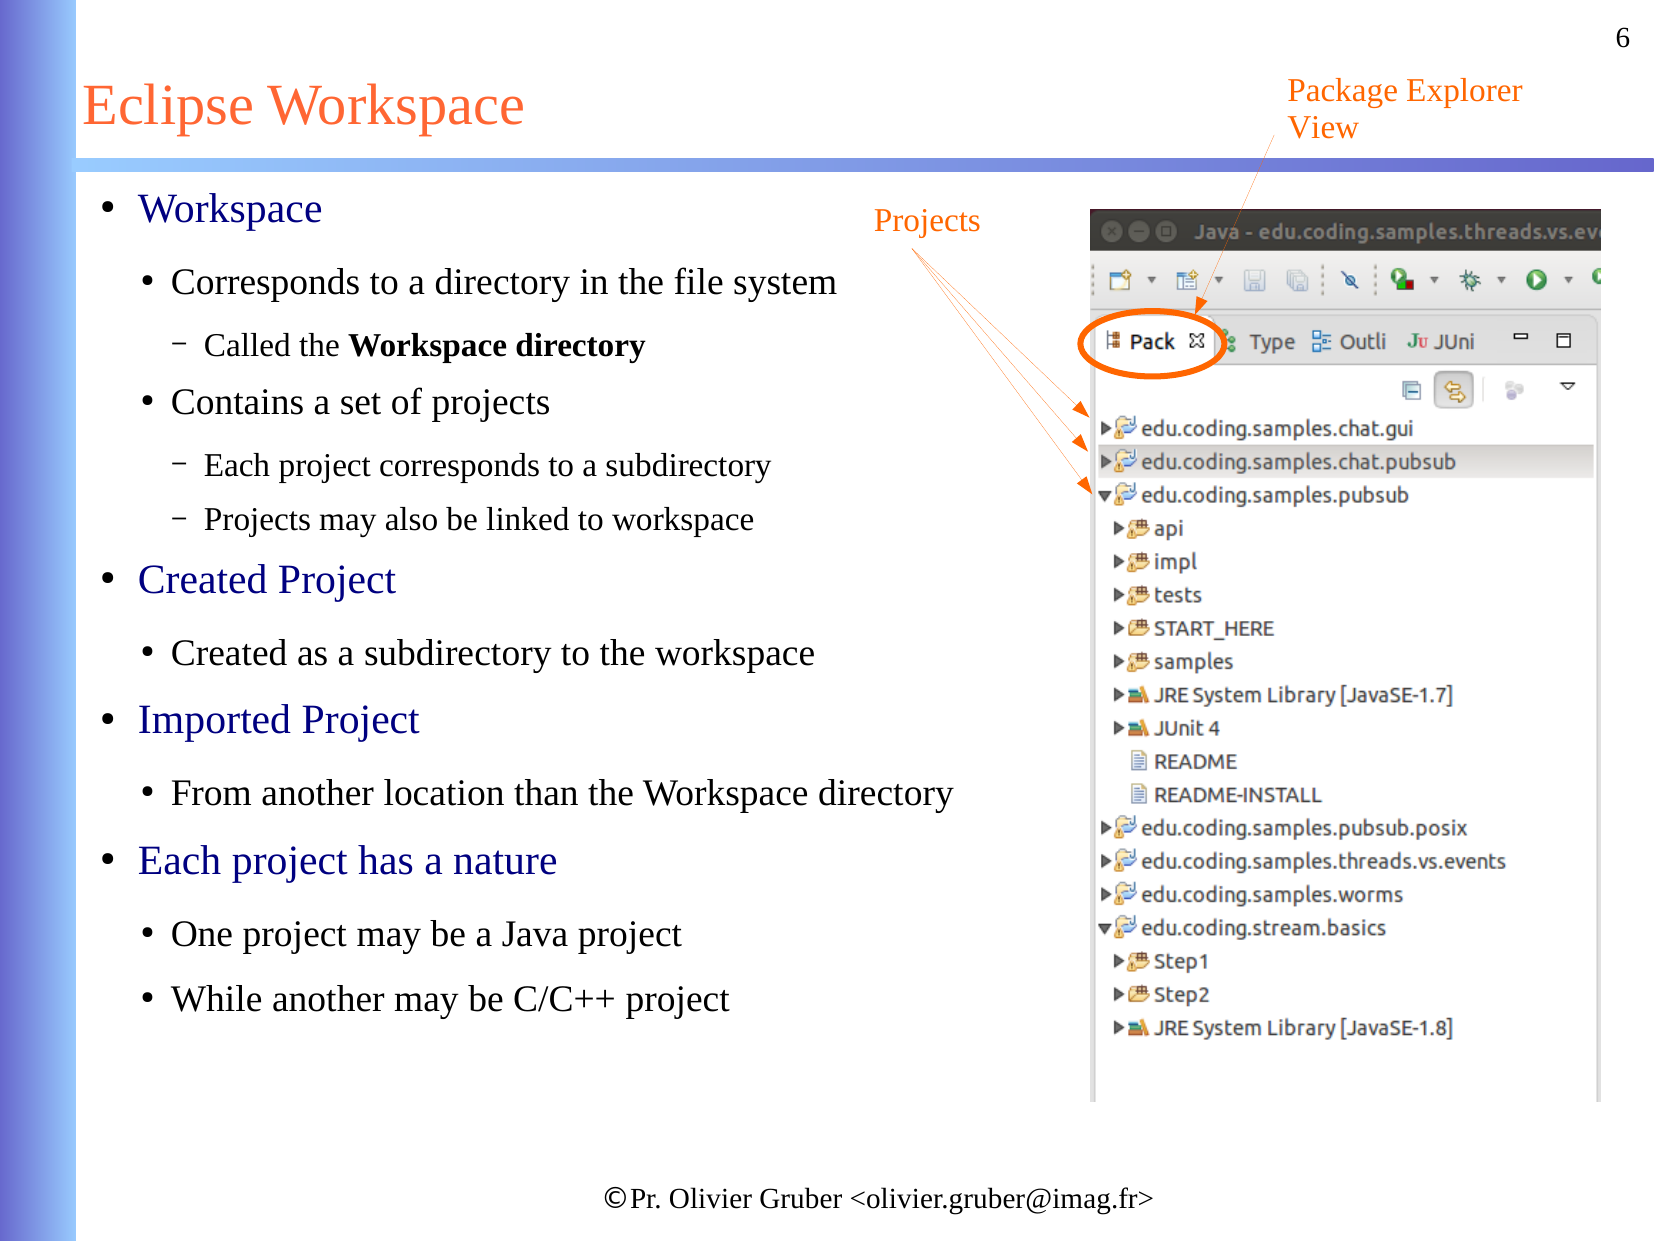

6
# Eclipse Workspace
Package Explorer
View
Workspace
Corresponds to a directory in the file system
Called the Workspace directory
Contains a set of projects
Each project corresponds to a subdirectory
Projects may also be linked to workspace
Created Project
Created as a subdirectory to the workspace
Imported Project
From another location than the Workspace directory
Each project has a nature
One project may be a Java project
While another may be C/C++ project
Projects